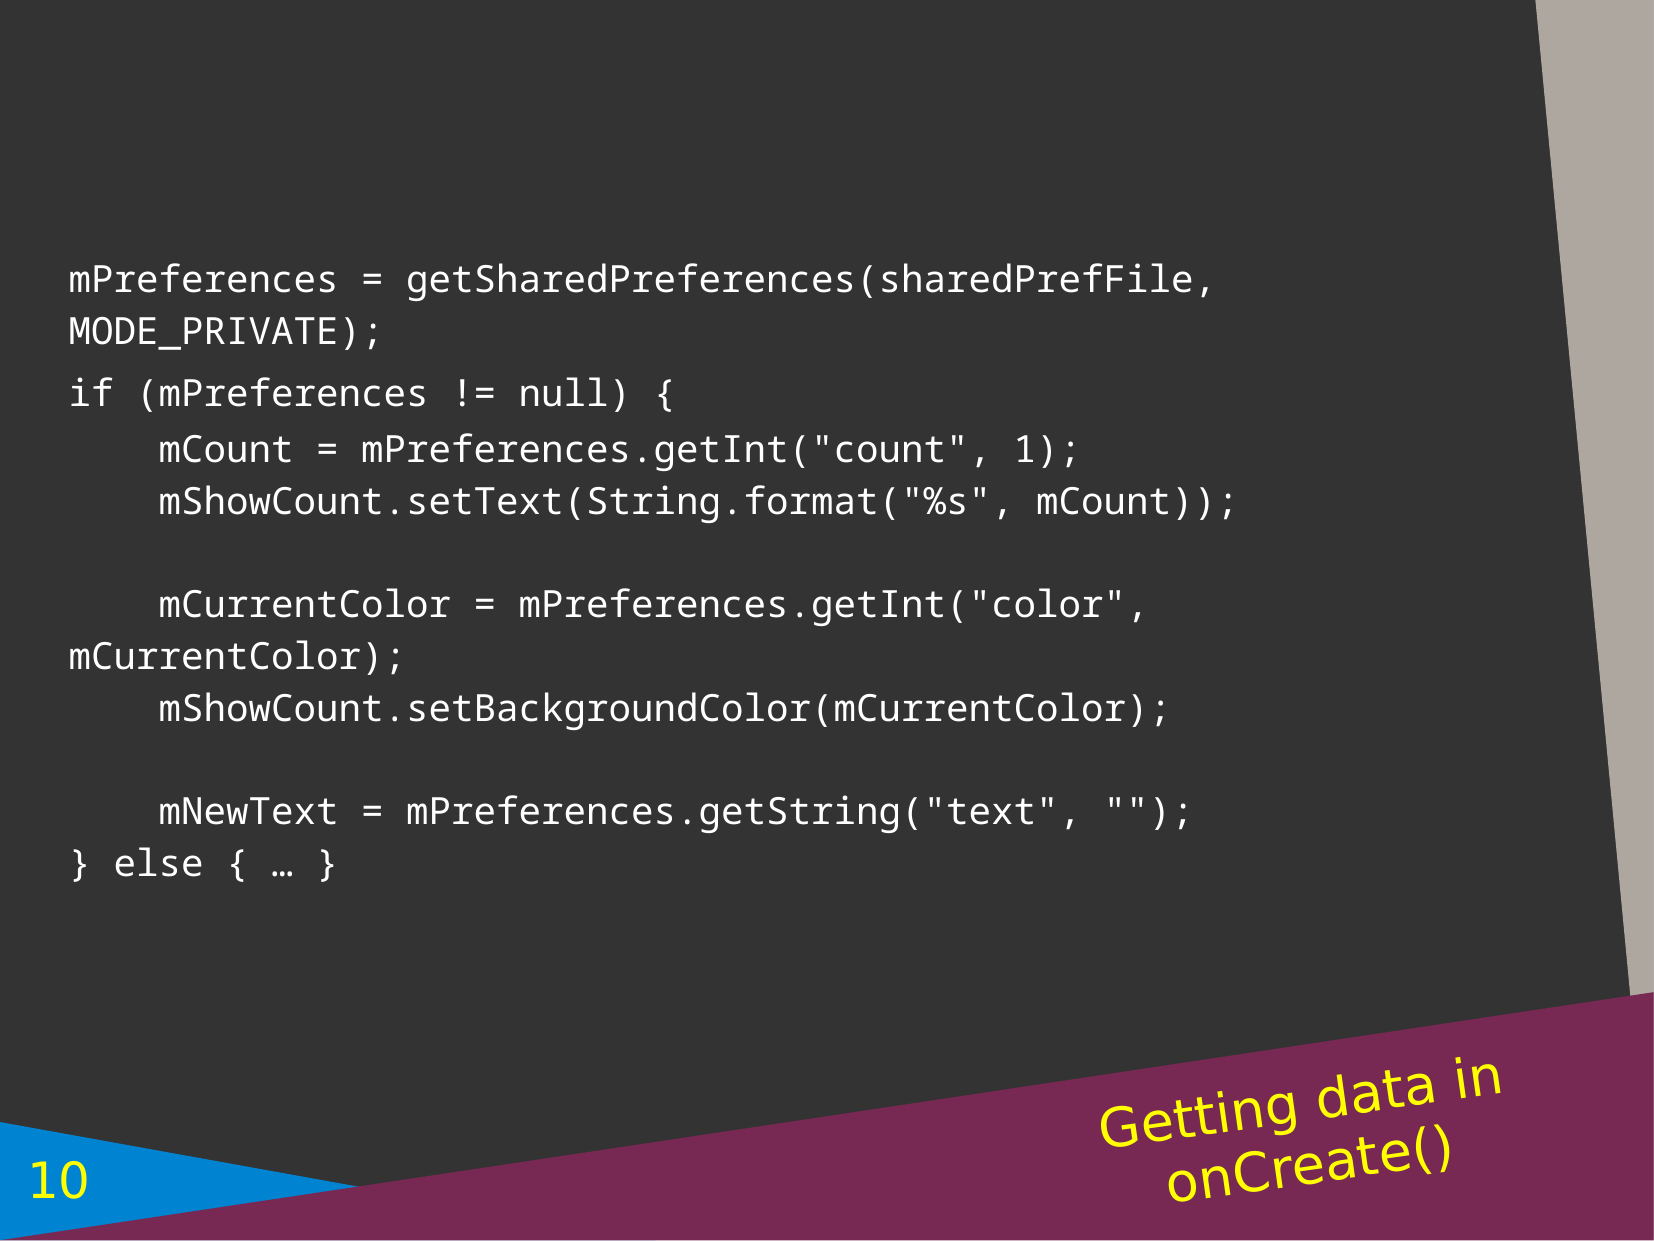

mPreferences = getSharedPreferences(sharedPrefFile, MODE_PRIVATE);
if (mPreferences != null) {
 mCount = mPreferences.getInt("count", 1);
 mShowCount.setText(String.format("%s", mCount));
 mCurrentColor = mPreferences.getInt("color", mCurrentColor);
 mShowCount.setBackgroundColor(mCurrentColor);
 mNewText = mPreferences.getString("text", "");
} else { … }
# Getting data in onCreate()
10